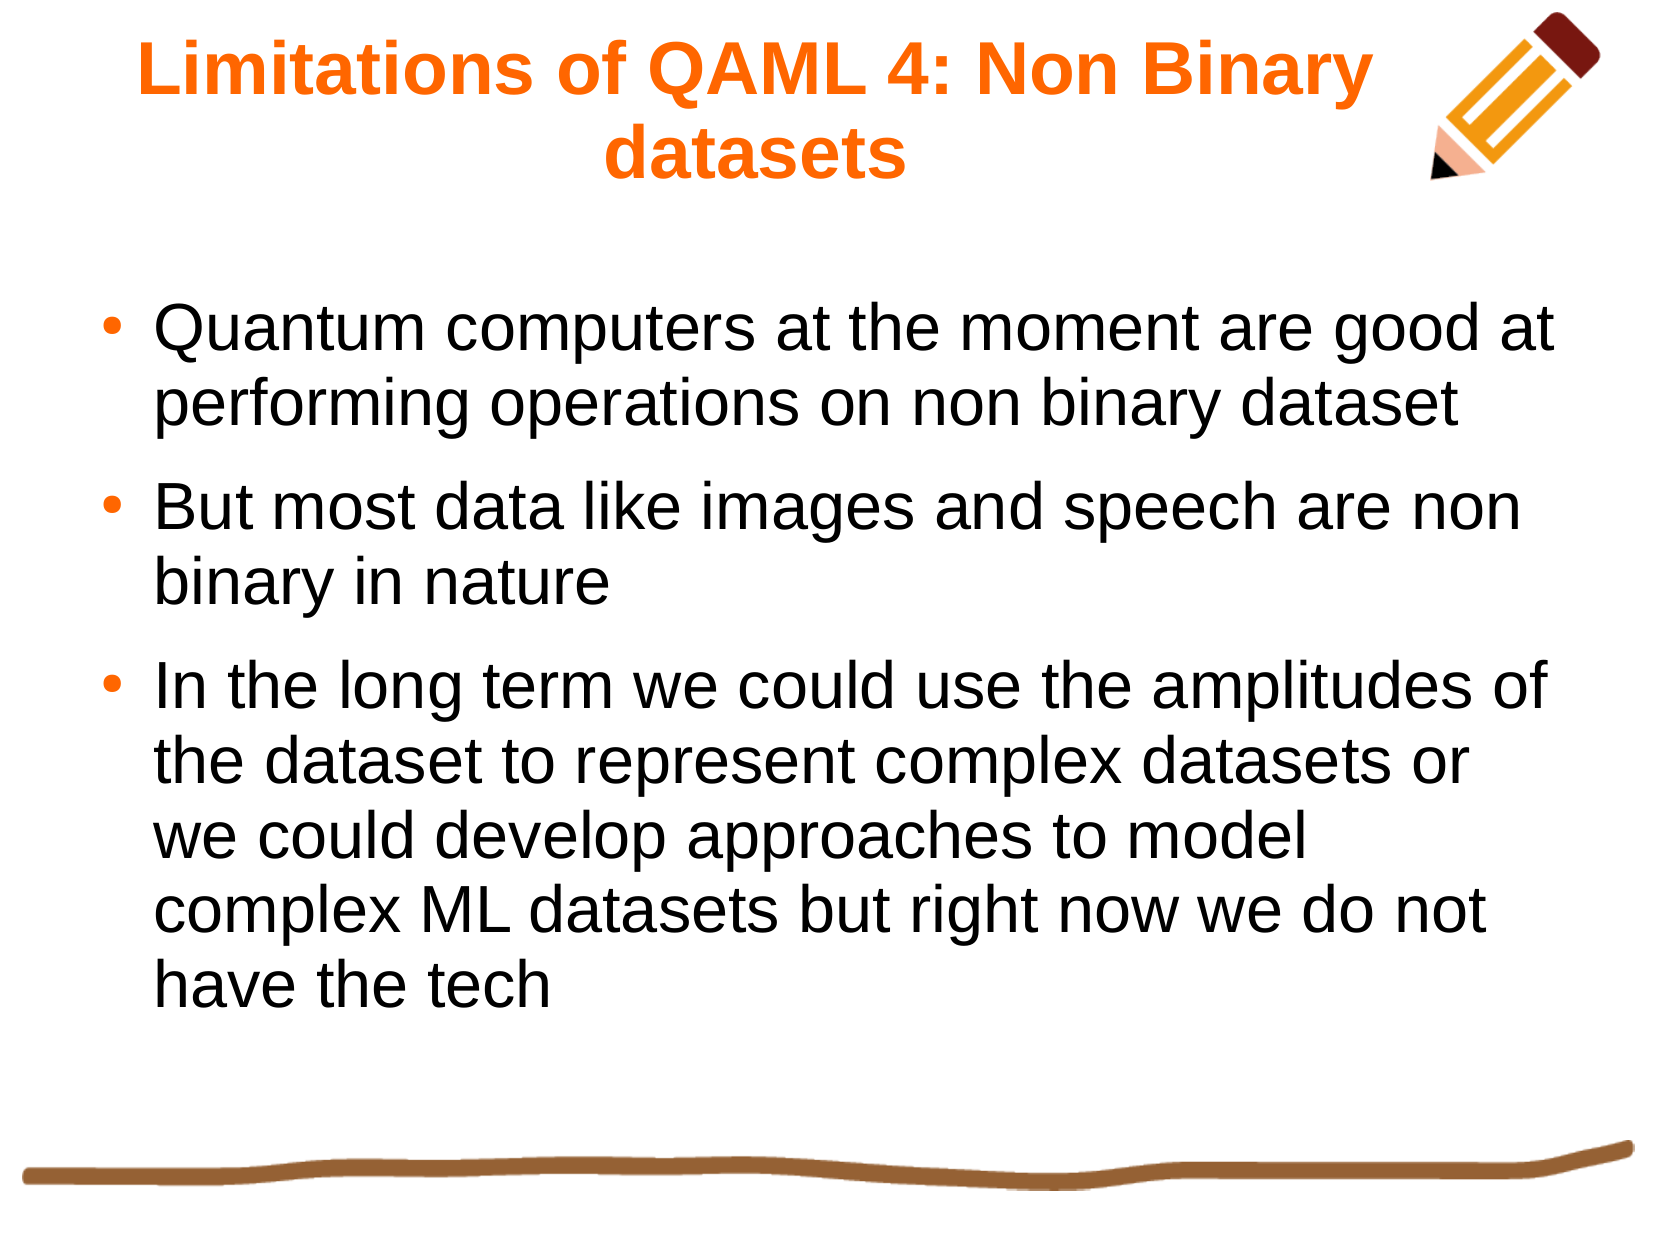

# Limitations of QAML 4: Non Binary datasets
Quantum computers at the moment are good at performing operations on non binary dataset
But most data like images and speech are non binary in nature
In the long term we could use the amplitudes of the dataset to represent complex datasets or we could develop approaches to model complex ML datasets but right now we do not have the tech